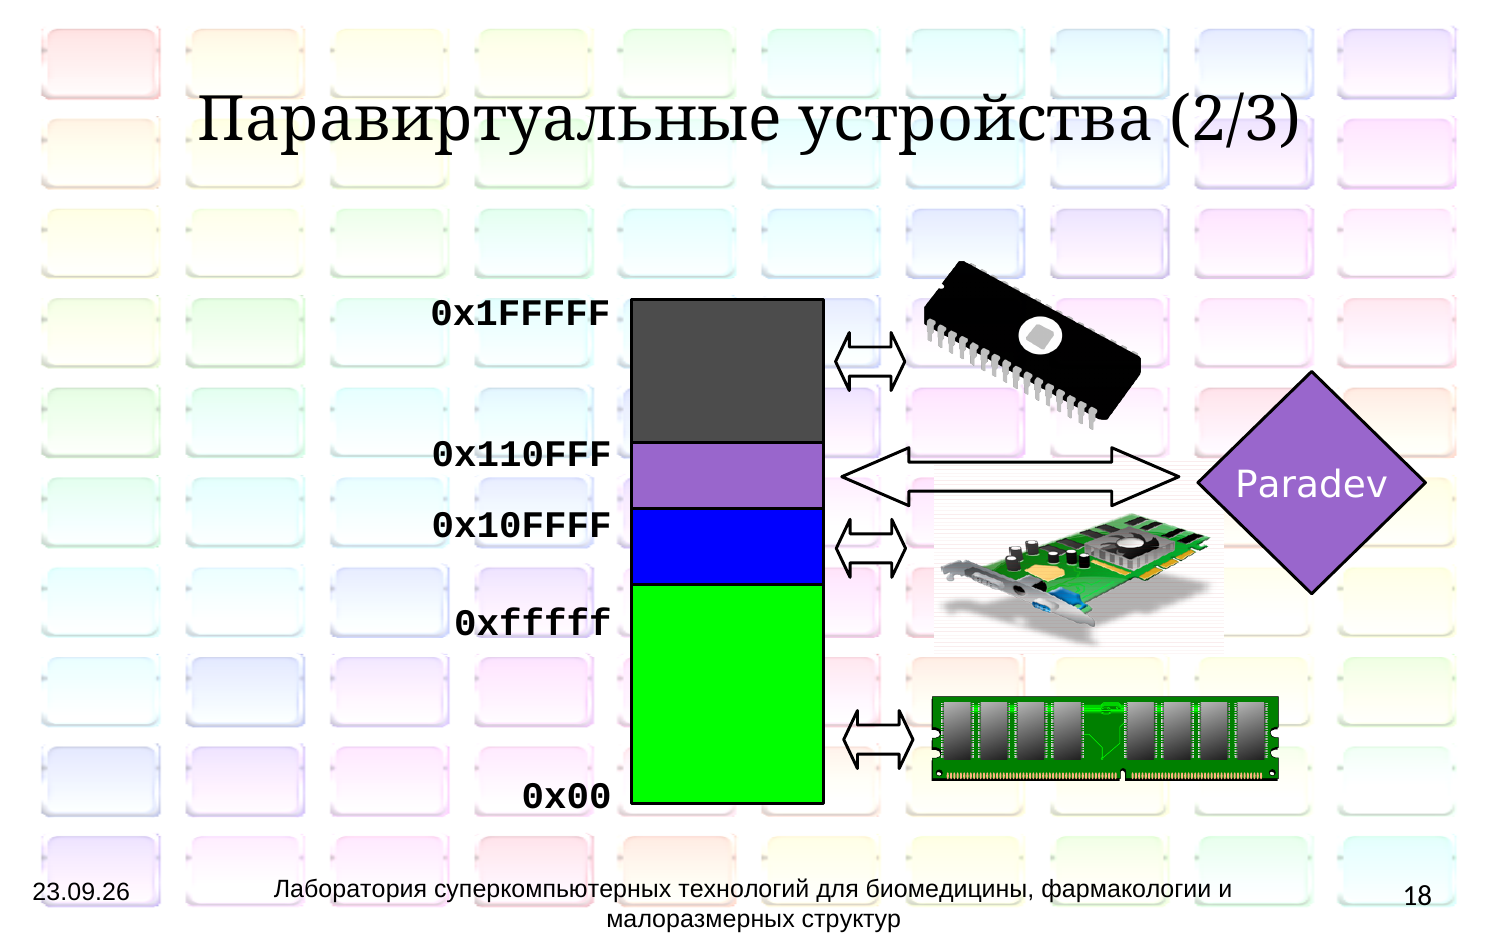

# Паравиртуальные устройства (2/3)
0x1FFFFF
Paradev
0x110FFF
0x10FFFF
0xfffff
0x00
Лаборатория суперкомпьютерных технологий для биомедицины, фармакологии и малоразмерных структур